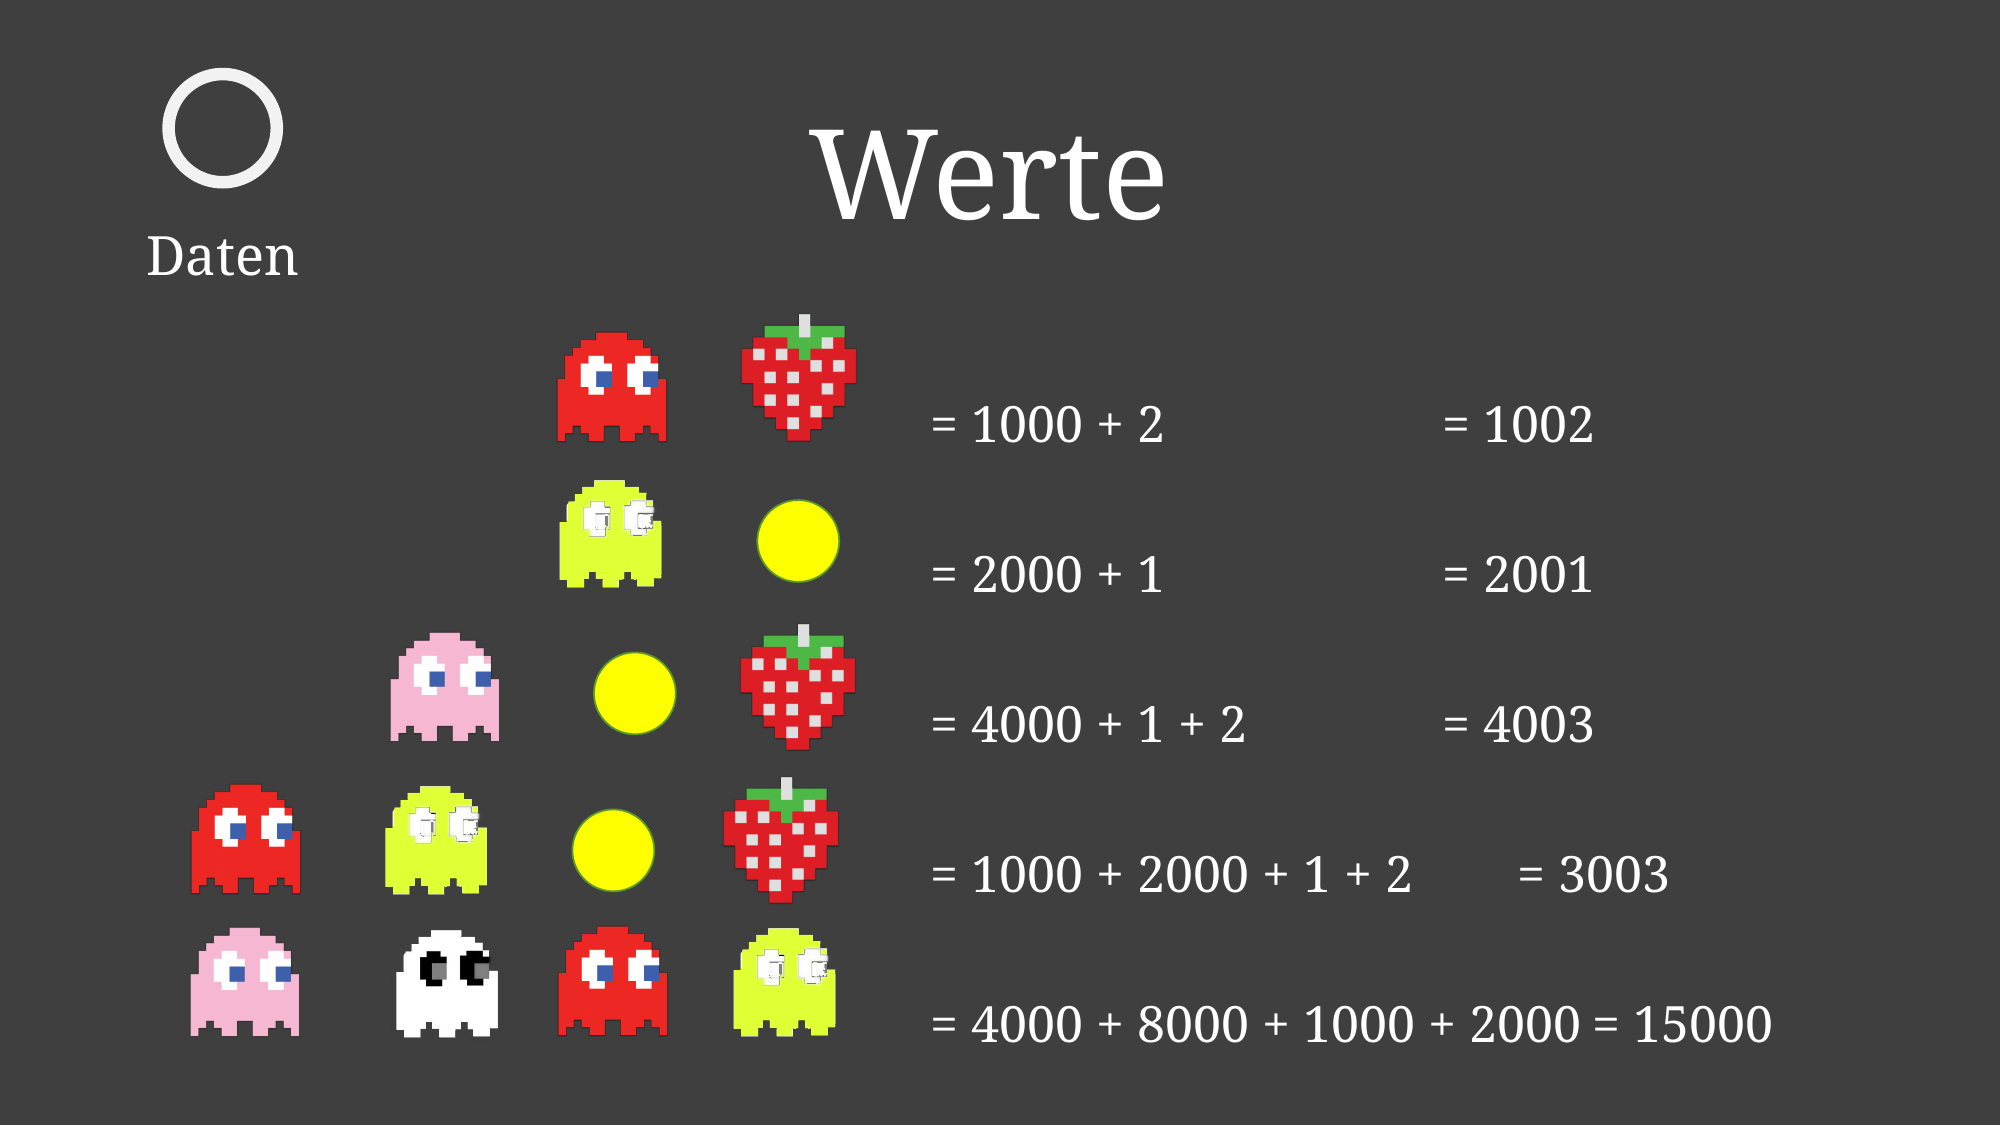

Daten
# Werte
 = 1000 + 2 				= 1002
 = 2000 + 1 				= 2001
 = 4000 + 1 + 2 			= 4003
 = 1000 + 2000 + 1 + 2 		= 3003
 = 4000 + 8000 + 1000 + 2000	= 15000